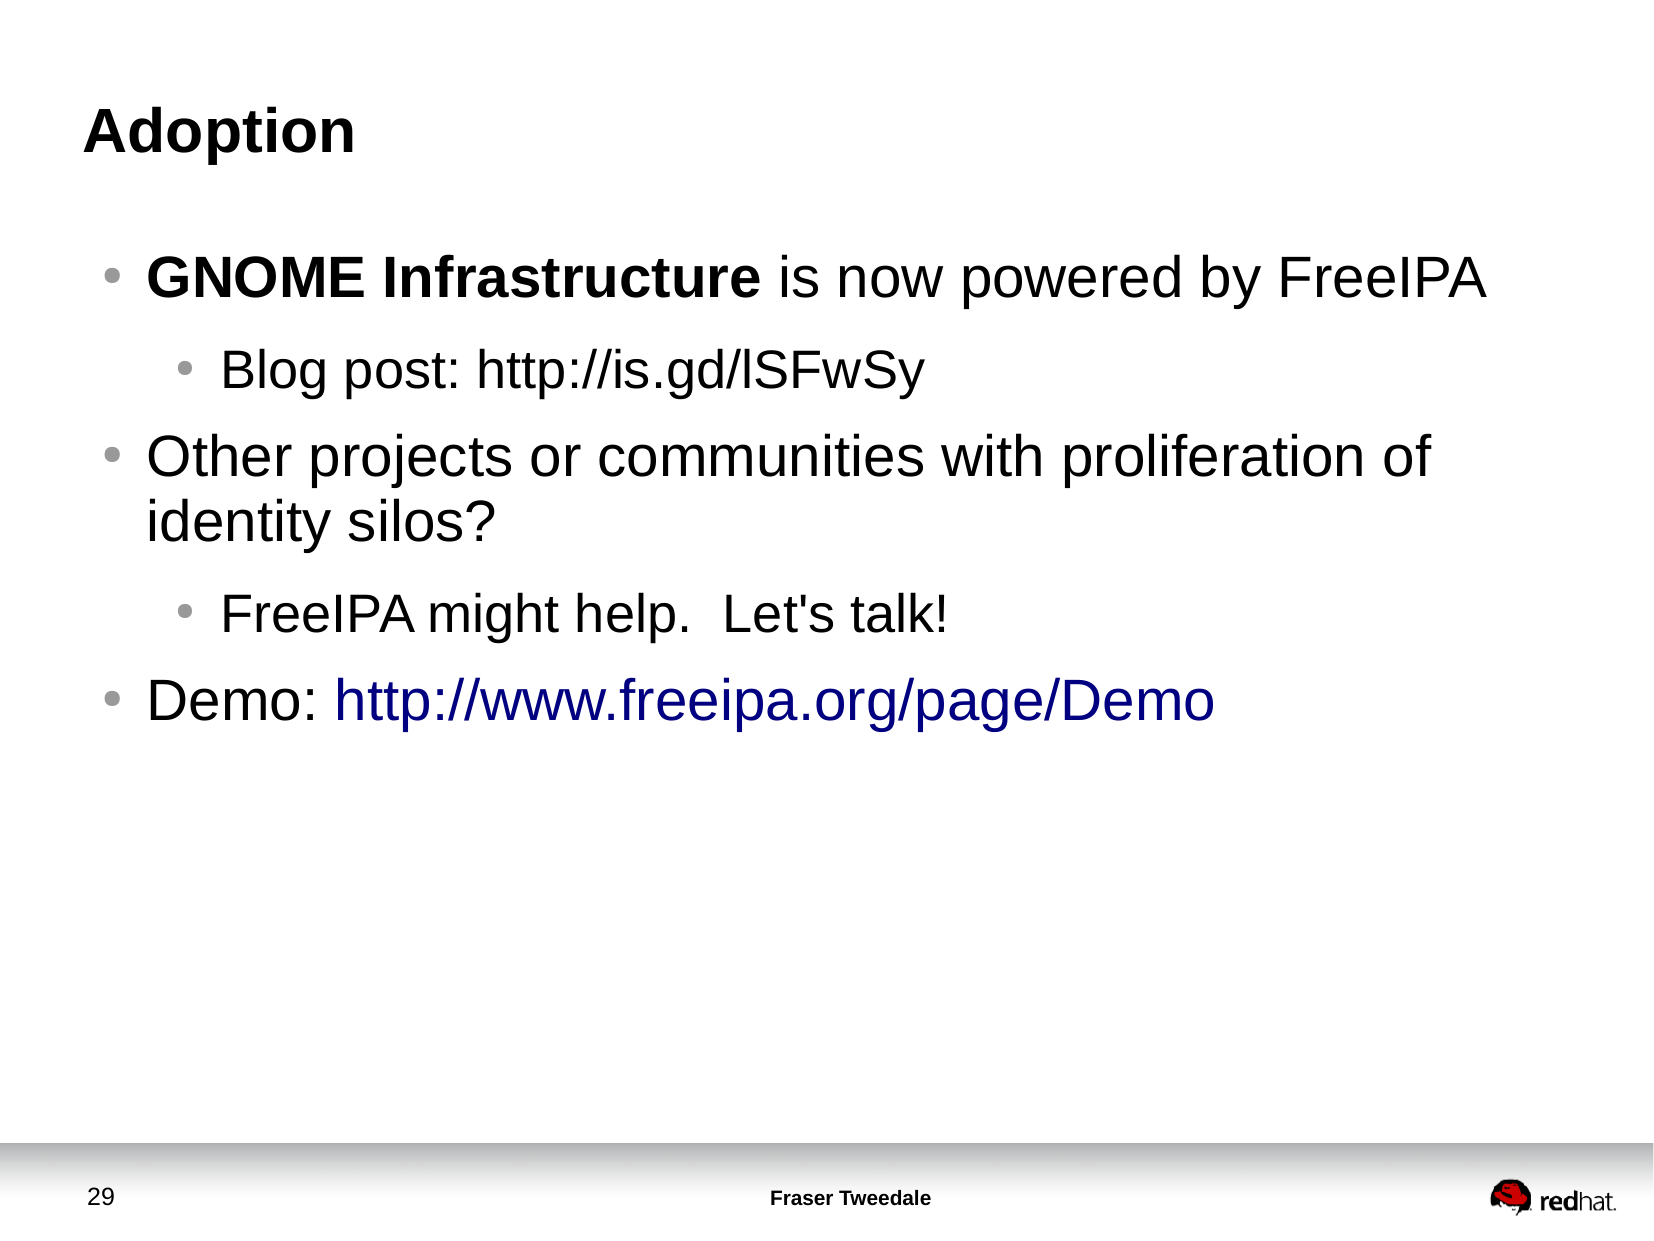

# Adoption
GNOME Infrastructure is now powered by FreeIPA
Blog post: http://is.gd/lSFwSy
Other projects or communities with proliferation of identity silos?
FreeIPA might help. Let's talk!
Demo: http://www.freeipa.org/page/Demo